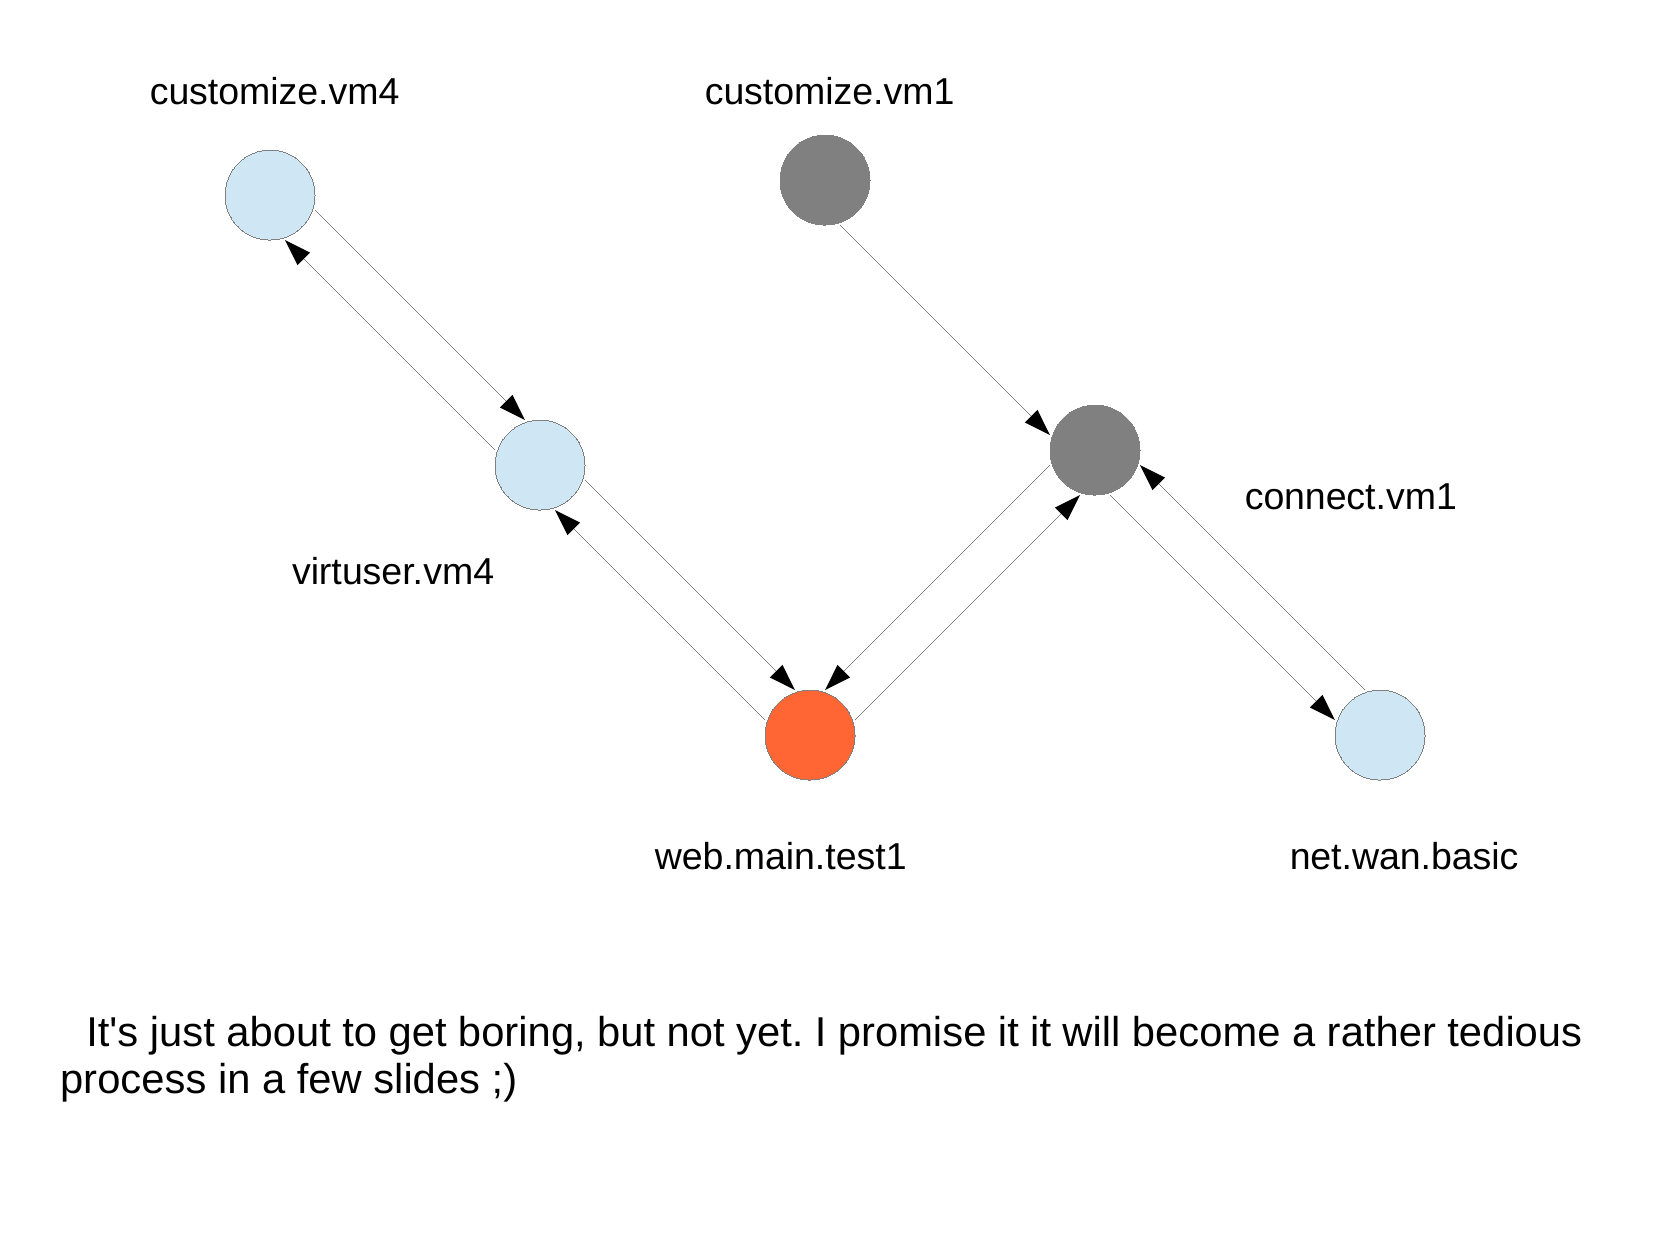

customize.vm4
customize.vm1
connect.vm1
virtuser.vm4
web.main.test1
net.wan.basic
 It's just about to get boring, but not yet. I promise it it will become a rather tedious process in a few slides ;)